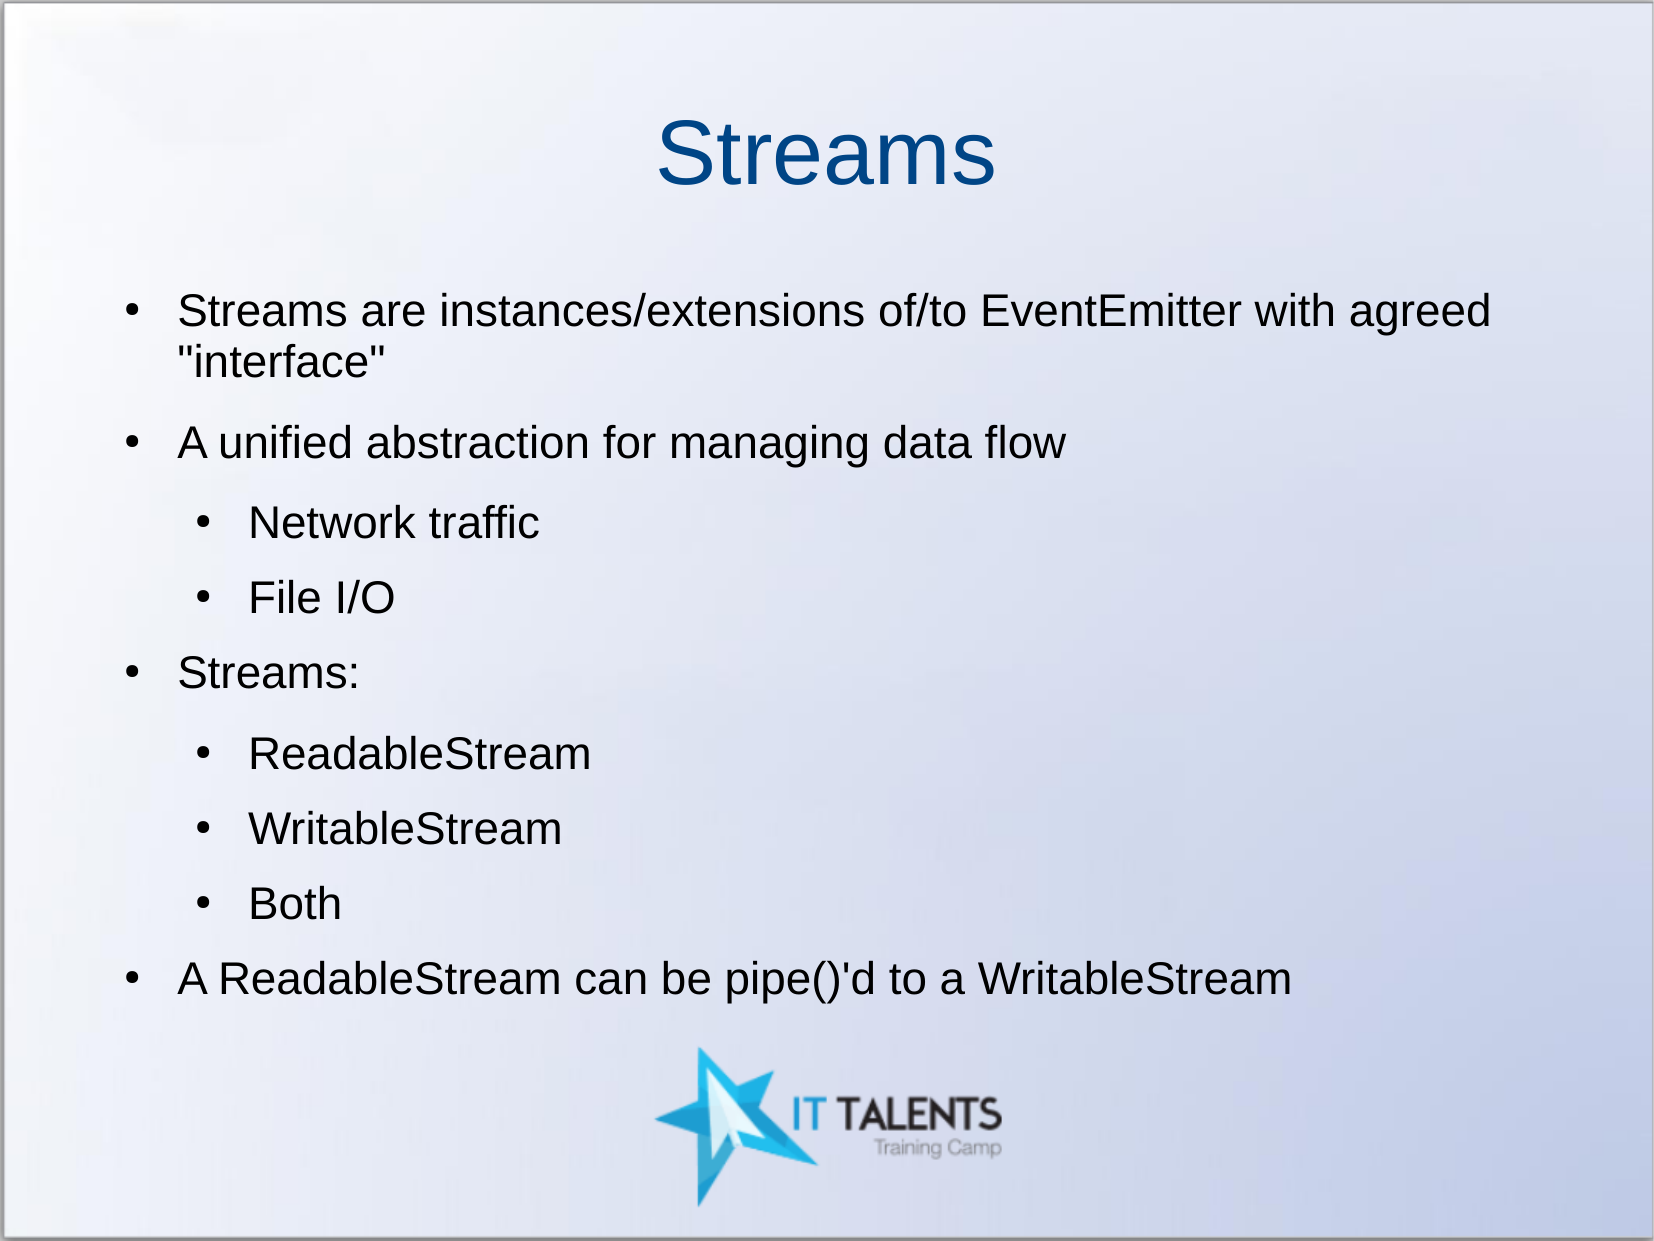

# Streams
Streams are instances/extensions of/to EventEmitter with agreed "interface"
A unified abstraction for managing data flow
Network traffic
File I/O
Streams:
ReadableStream
WritableStream
Both
A ReadableStream can be pipe()'d to a WritableStream